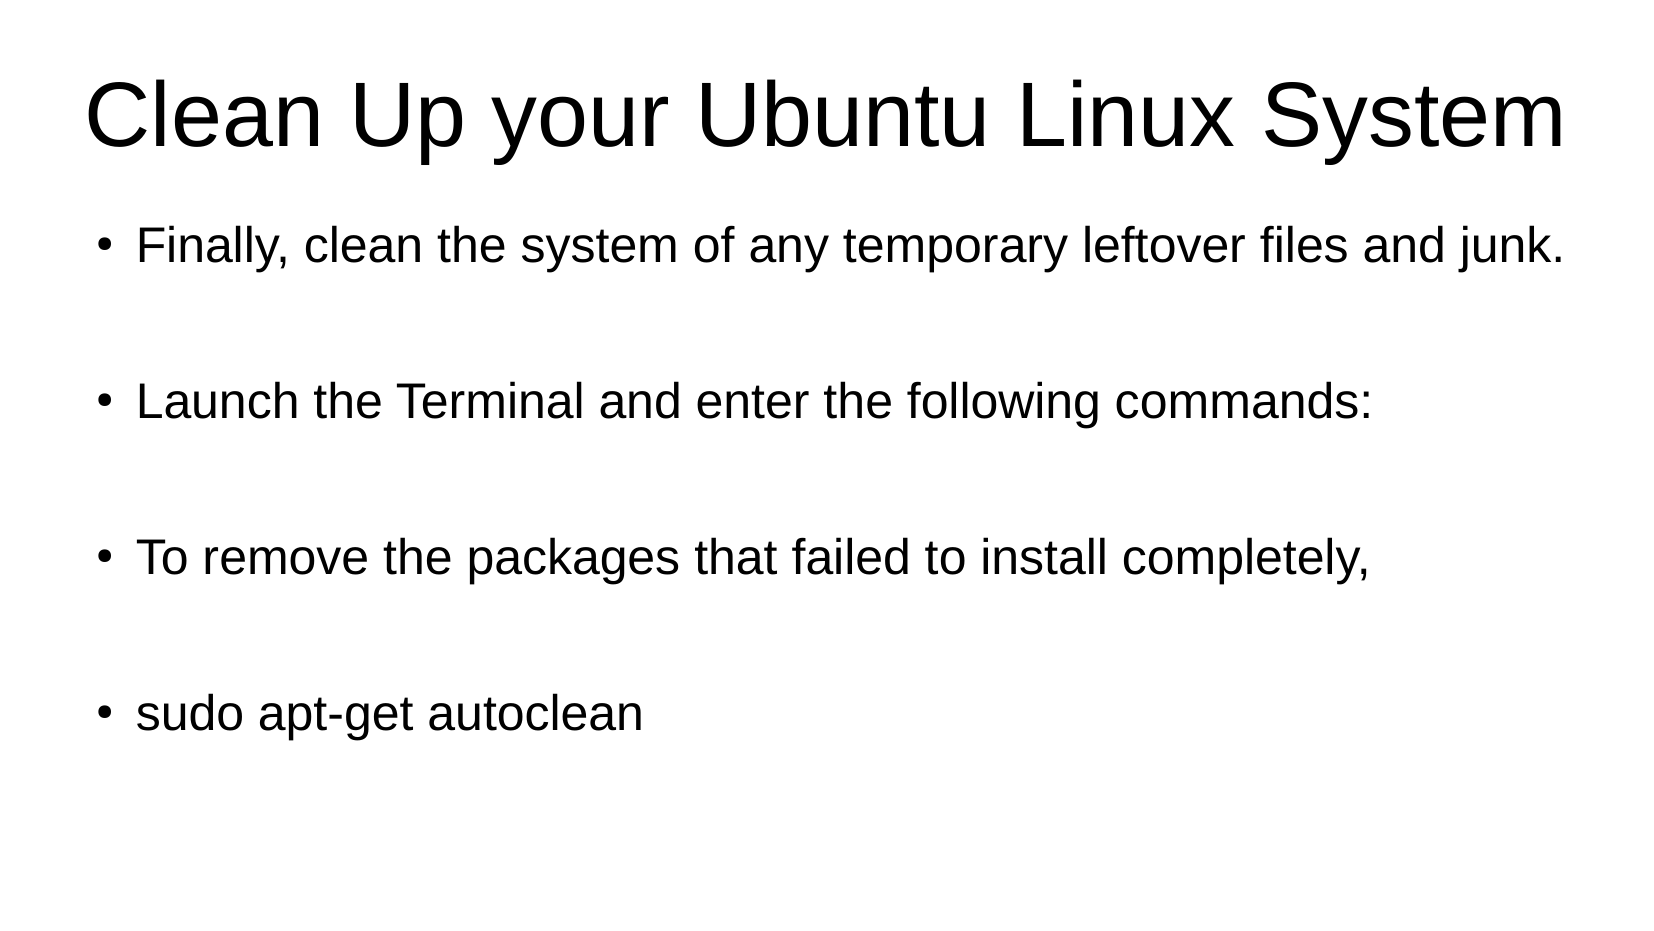

# Clean Up your Ubuntu Linux System
Finally, clean the system of any temporary leftover files and junk.
Launch the Terminal and enter the following commands:
To remove the packages that failed to install completely,
sudo apt-get autoclean